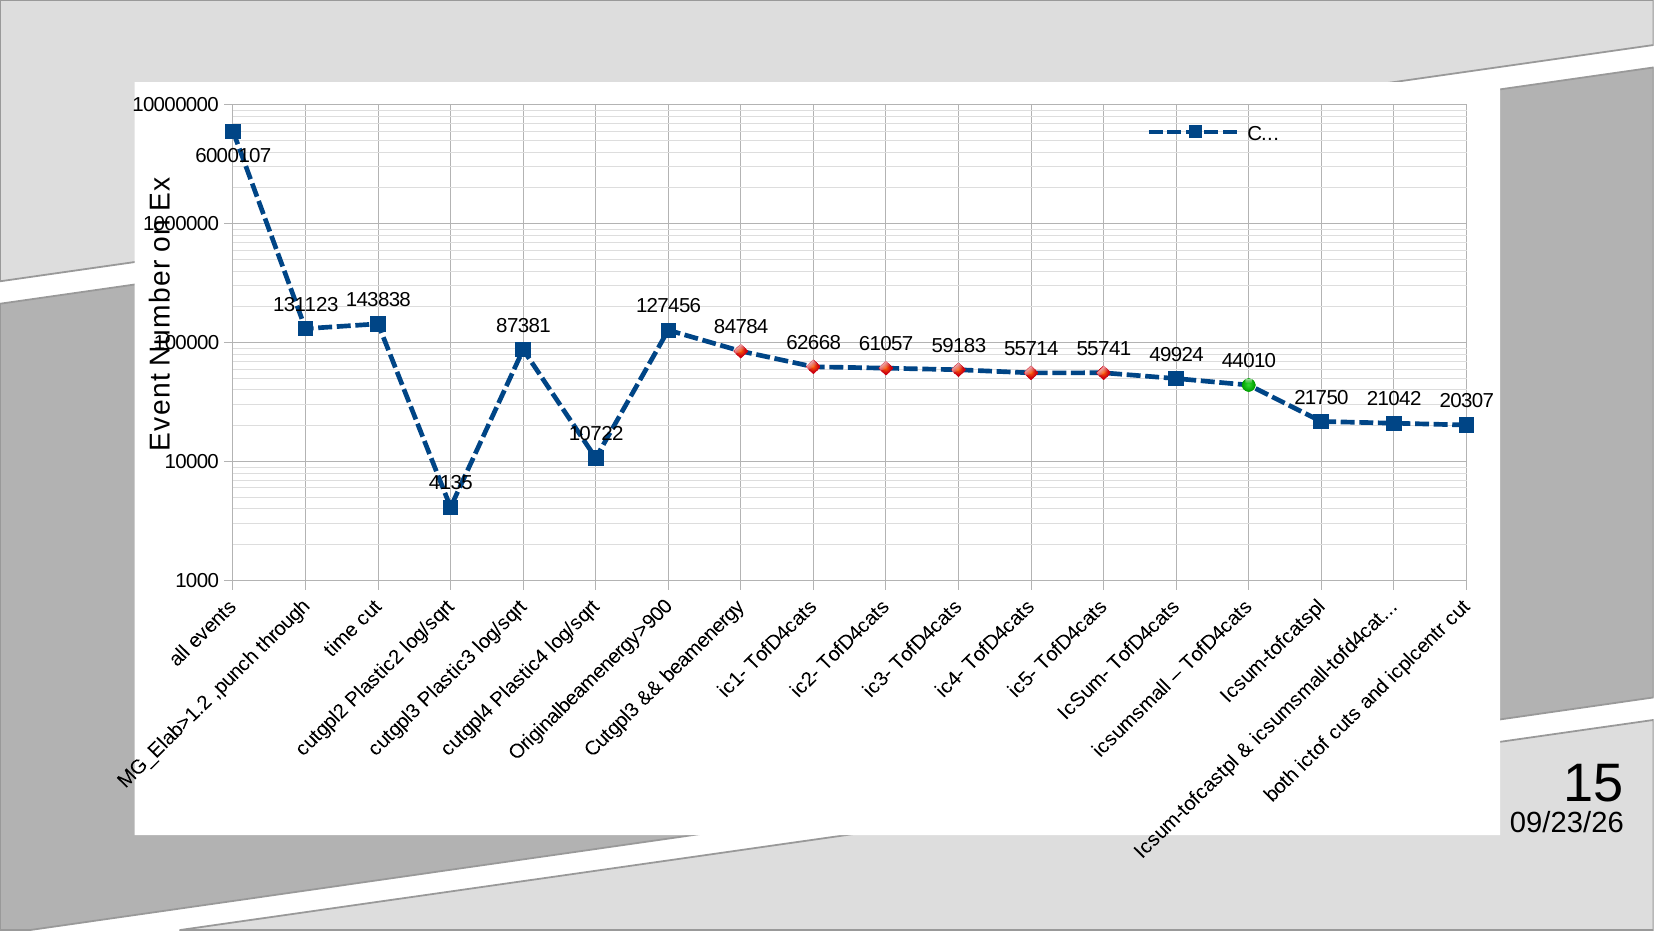

### Chart
| Category | Column D |
|---|---|
| all events | 6000107.0 |
| MG_Elab>1.2 ,punch through | 131123.0 |
| time cut | 143838.0 |
| cutgpl2 Plastic2 log/sqrt | 4135.0 |
| cutgpl3 Plastic3 log/sqrt | 87381.0 |
| cutgpl4 Plastic4 log/sqrt | 10722.0 |
| Originalbeamenergy>900 | 127456.0 |
| Cutgpl3 && beamenergy | 84784.0 |
| ic1- TofD4cats | 62668.0 |
| ic2- TofD4cats | 61057.0 |
| ic3- TofD4cats | 59183.0 |
| ic4- TofD4cats | 55714.0 |
| ic5- TofD4cats | 55741.0 |
| IcSum- TofD4cats | 49924.0 |
| icsumsmall – TofD4cats | 44010.0 |
| Icsum-tofcatspl | 21750.0 |
| Icsum-tofcastpl & icsumsmall-tofd4cats & cutgpl3 | 21042.0 |
| both ictof cuts and icplcentr cut | 20307.0 |15